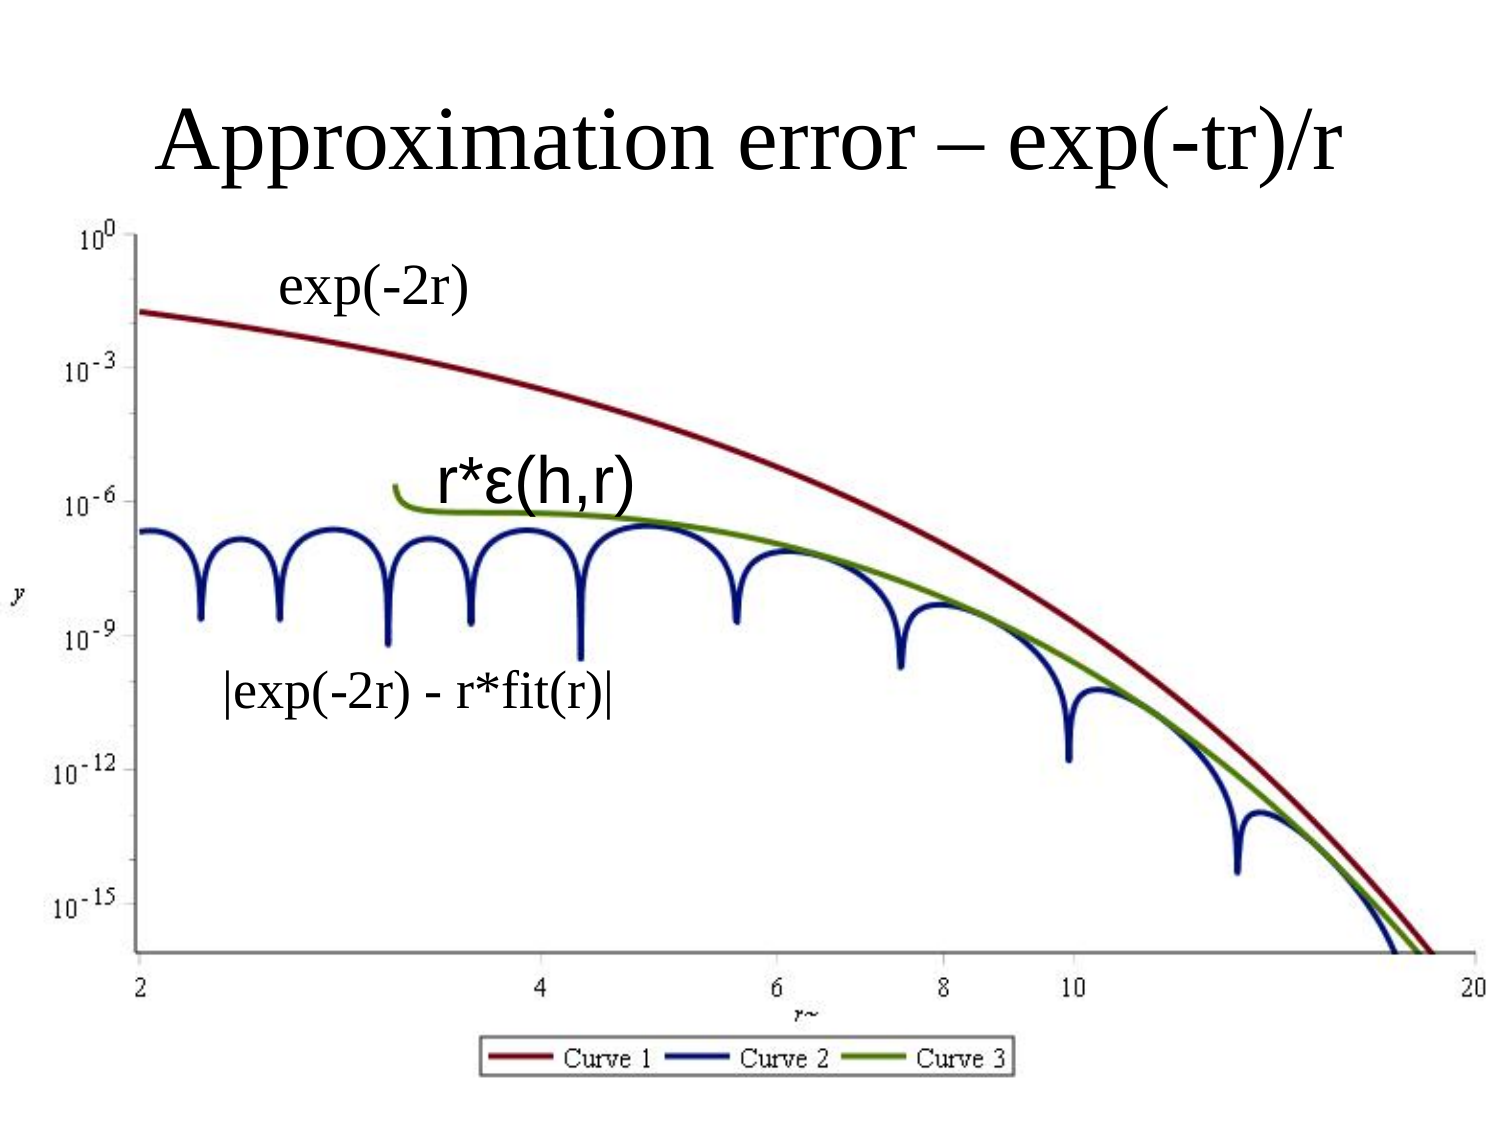

# Approximation error – exp(-tr)/r
exp(-2r)
r*ε(h,r)
|exp(-2r) - r*fit(r)|